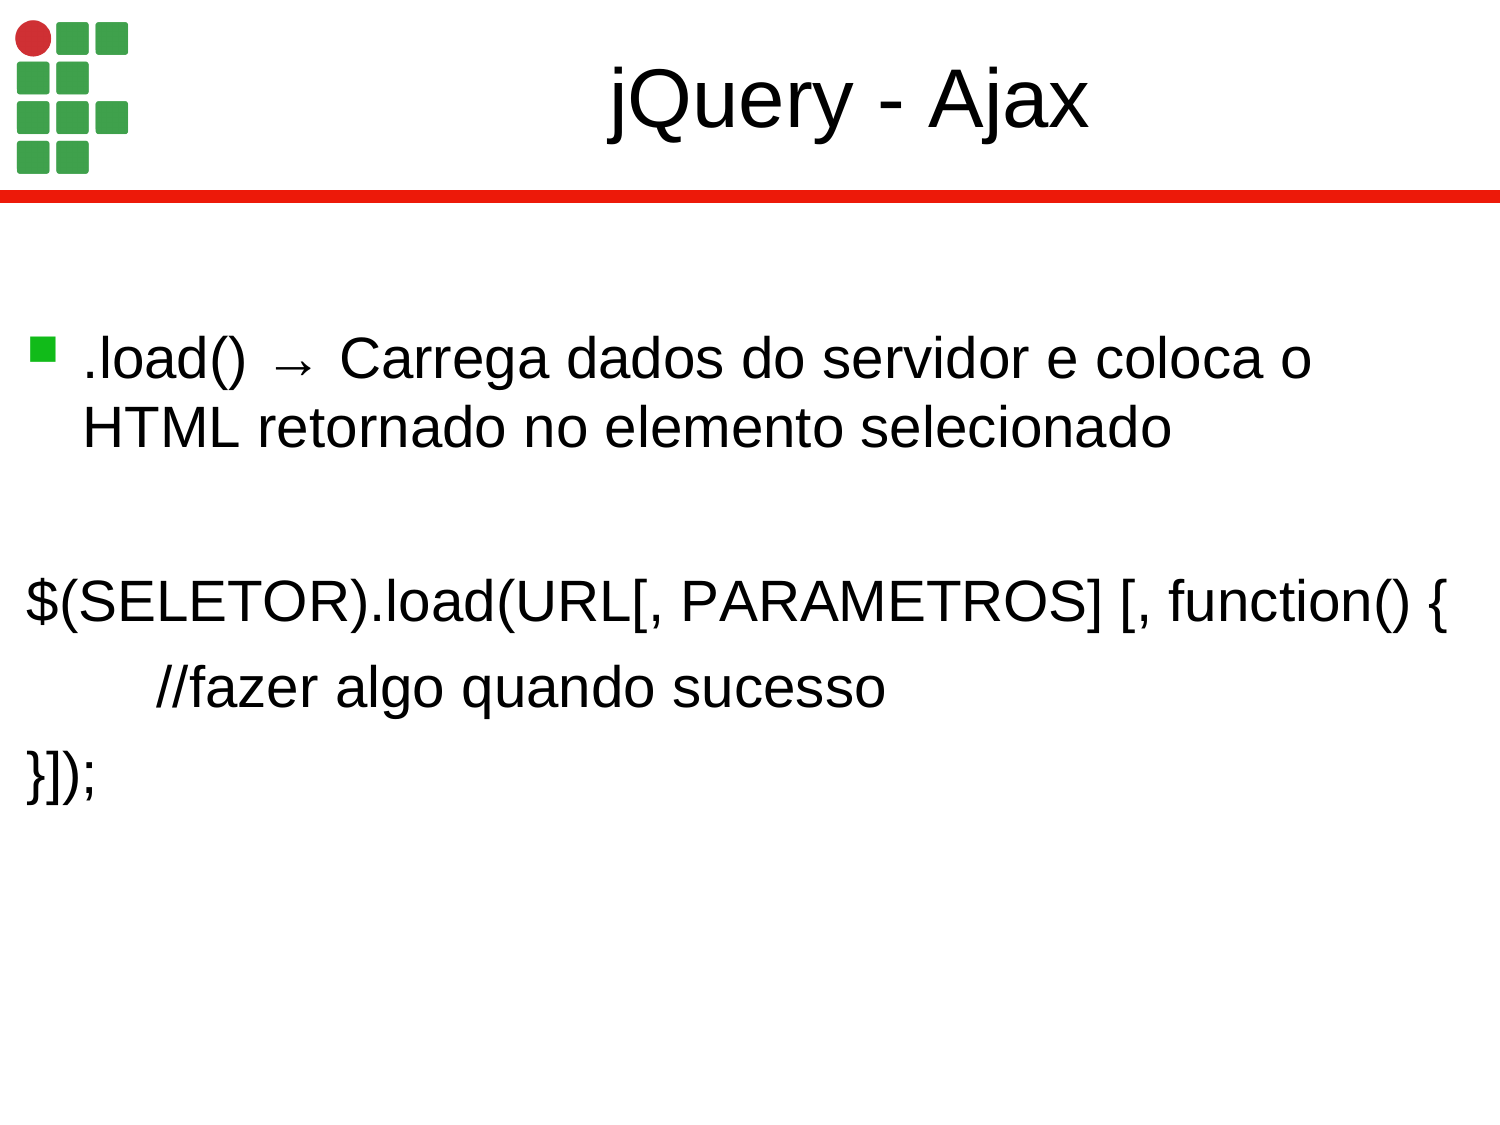

# jQuery - Ajax
.load() → Carrega dados do servidor e coloca o HTML retornado no elemento selecionado
$(SELETOR).load(URL[, PARAMETROS] [, function() {
 //fazer algo quando sucesso
}]);